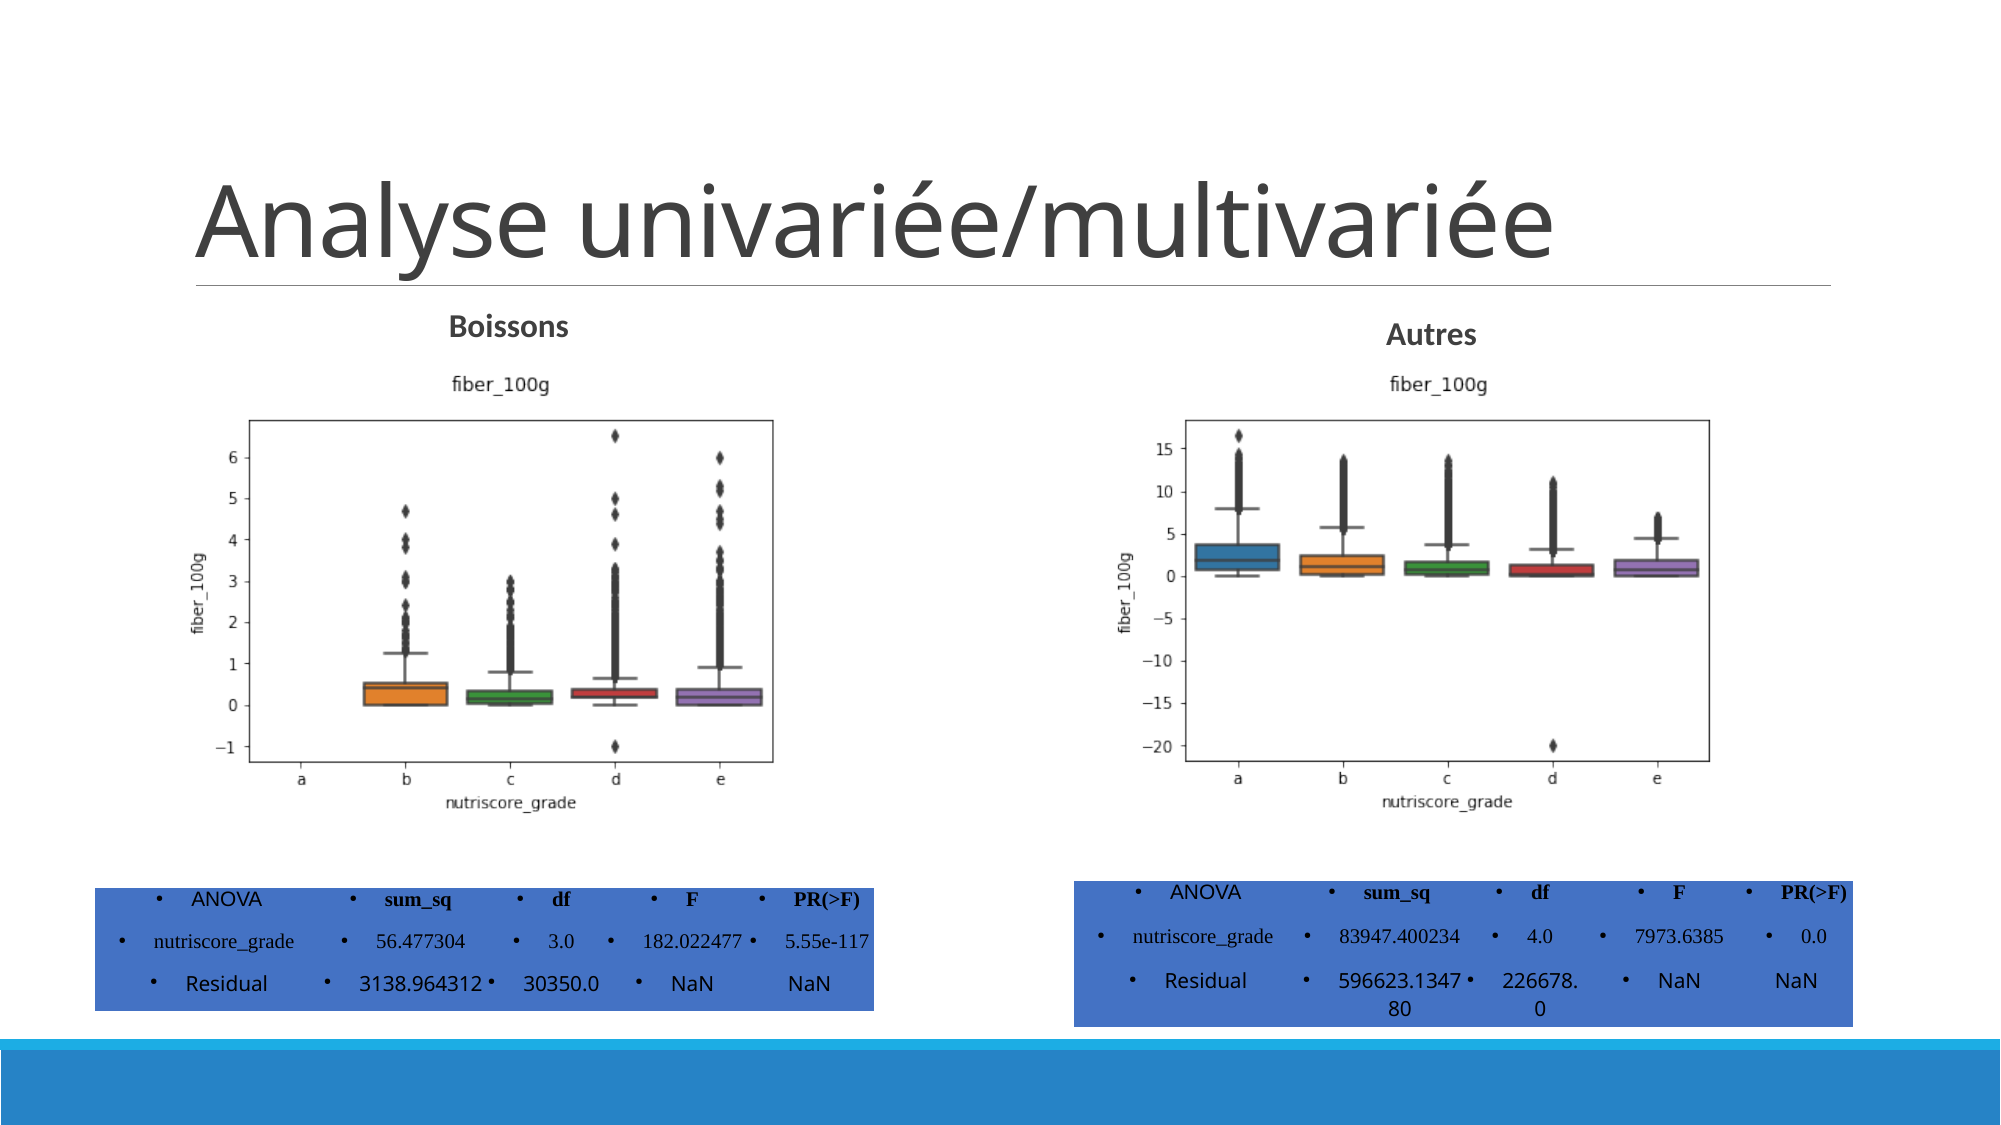

# Analyse univariée/multivariée
Boissons
Autres
| ANOVA | sum\_sq | df | F | PR(>F) |
| --- | --- | --- | --- | --- |
| nutriscore\_grade | 83947.400234 | 4.0 | 7973.6385 | 0.0 |
| Residual | 596623.134780 | 226678.0 | NaN | NaN |
| ANOVA | sum\_sq | df | F | PR(>F) |
| --- | --- | --- | --- | --- |
| nutriscore\_grade | 56.477304 | 3.0 | 182.022477 | 5.55e-117 |
| Residual | 3138.964312 | 30350.0 | NaN | NaN |